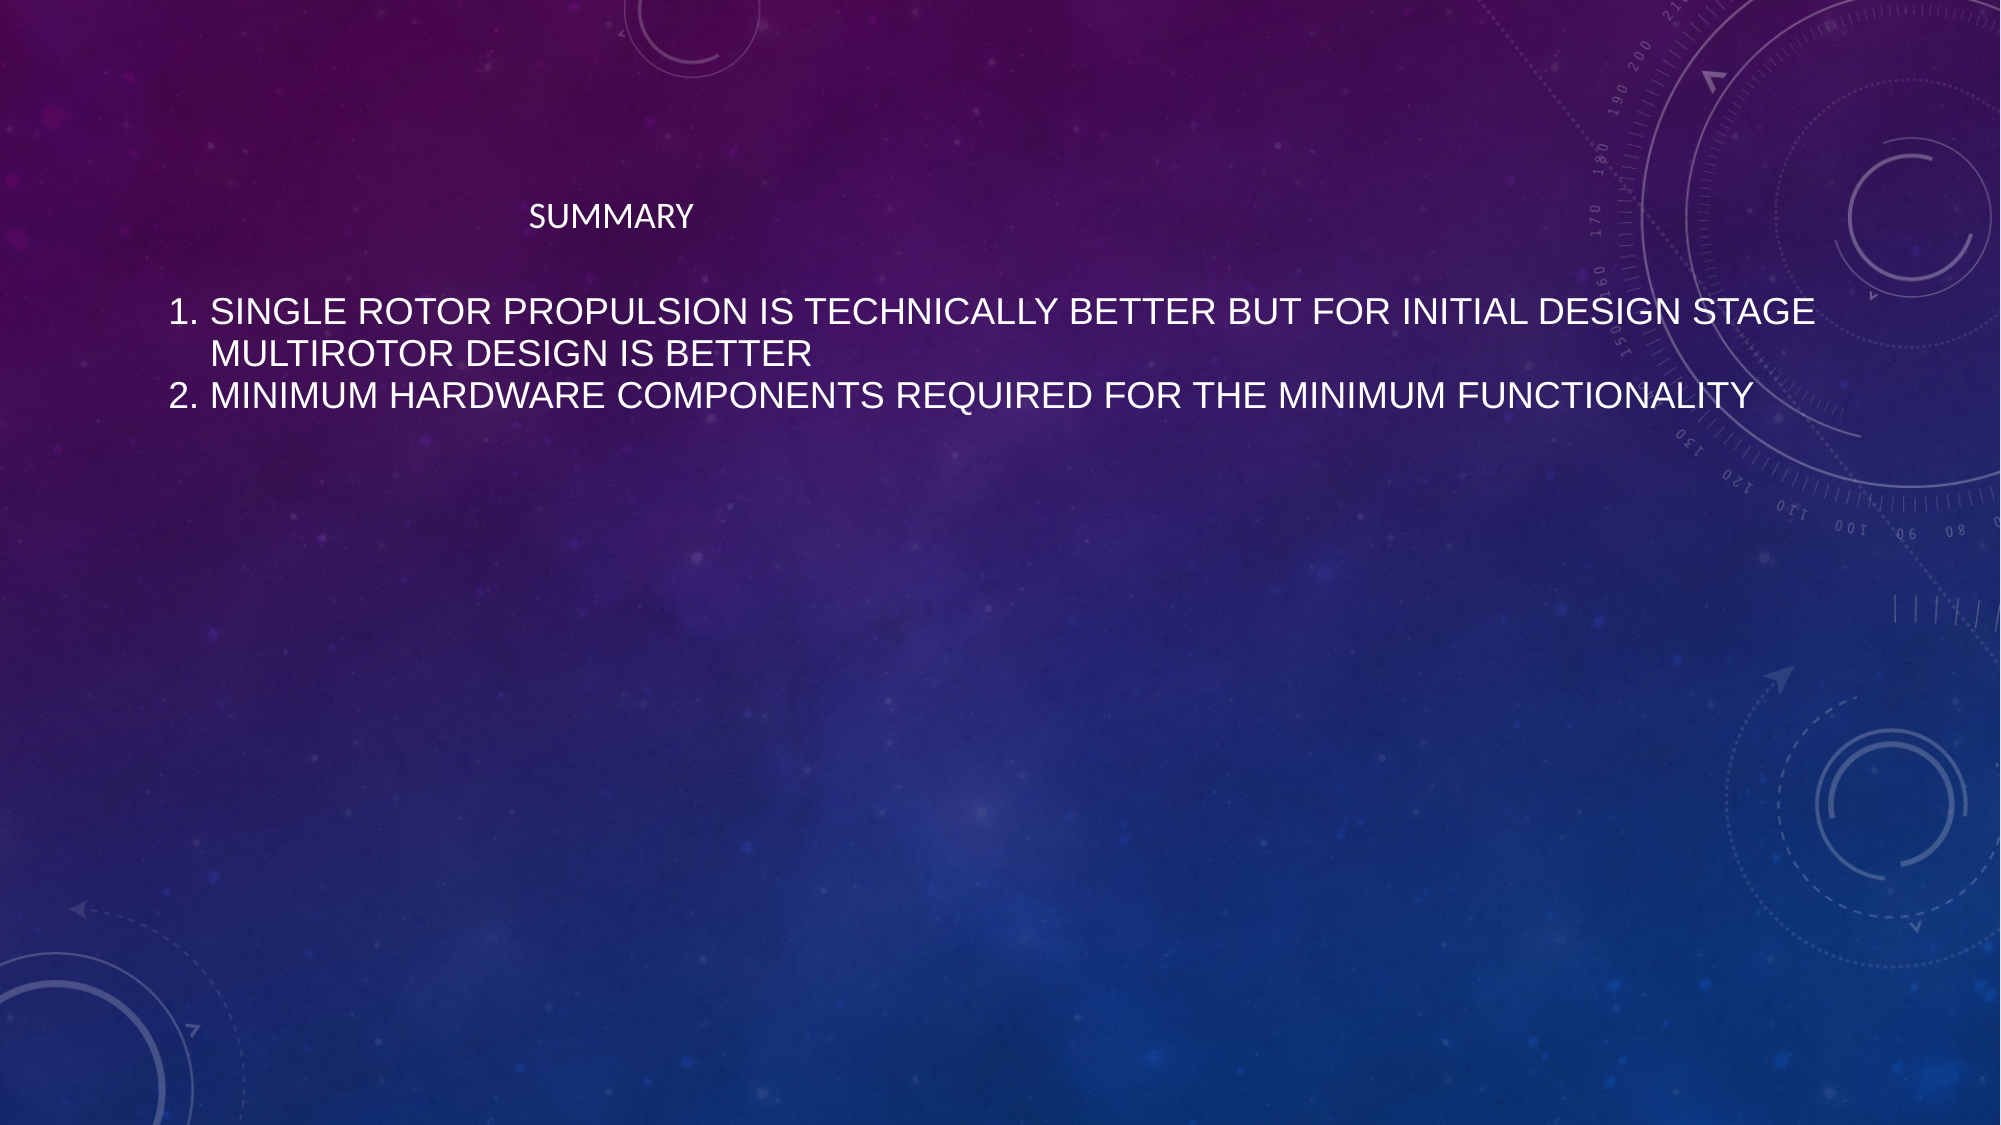

# SUMMARY
1. SINGLE ROTOR PROPULSION IS TECHNICALLY BETTER BUT FOR INITIAL DESIGN STAGE
 MULTIROTOR DESIGN IS BETTER
2. MINIMUM HARDWARE COMPONENTS REQUIRED FOR THE MINIMUM FUNCTIONALITY